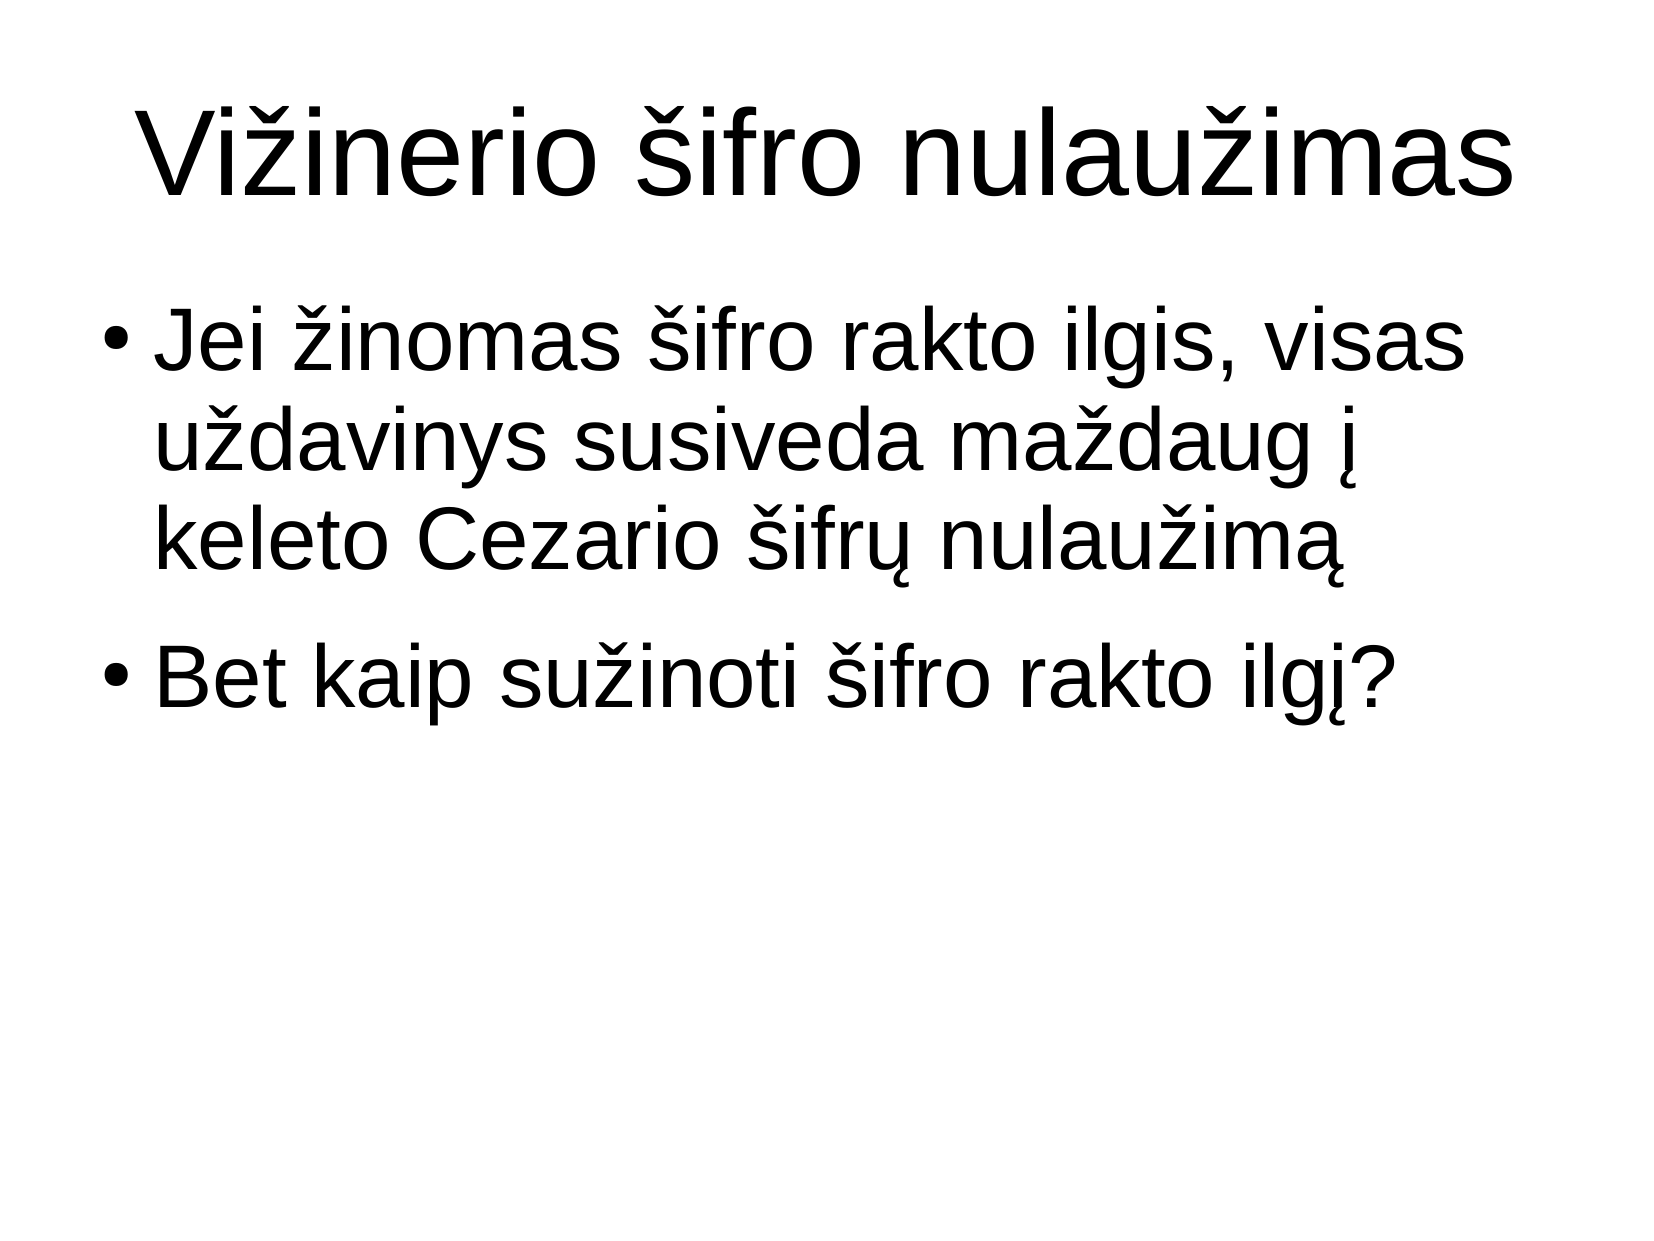

# Vižinerio šifro nulaužimas
Jei žinomas šifro rakto ilgis, visas uždavinys susiveda maždaug į keleto Cezario šifrų nulaužimą
Bet kaip sužinoti šifro rakto ilgį?